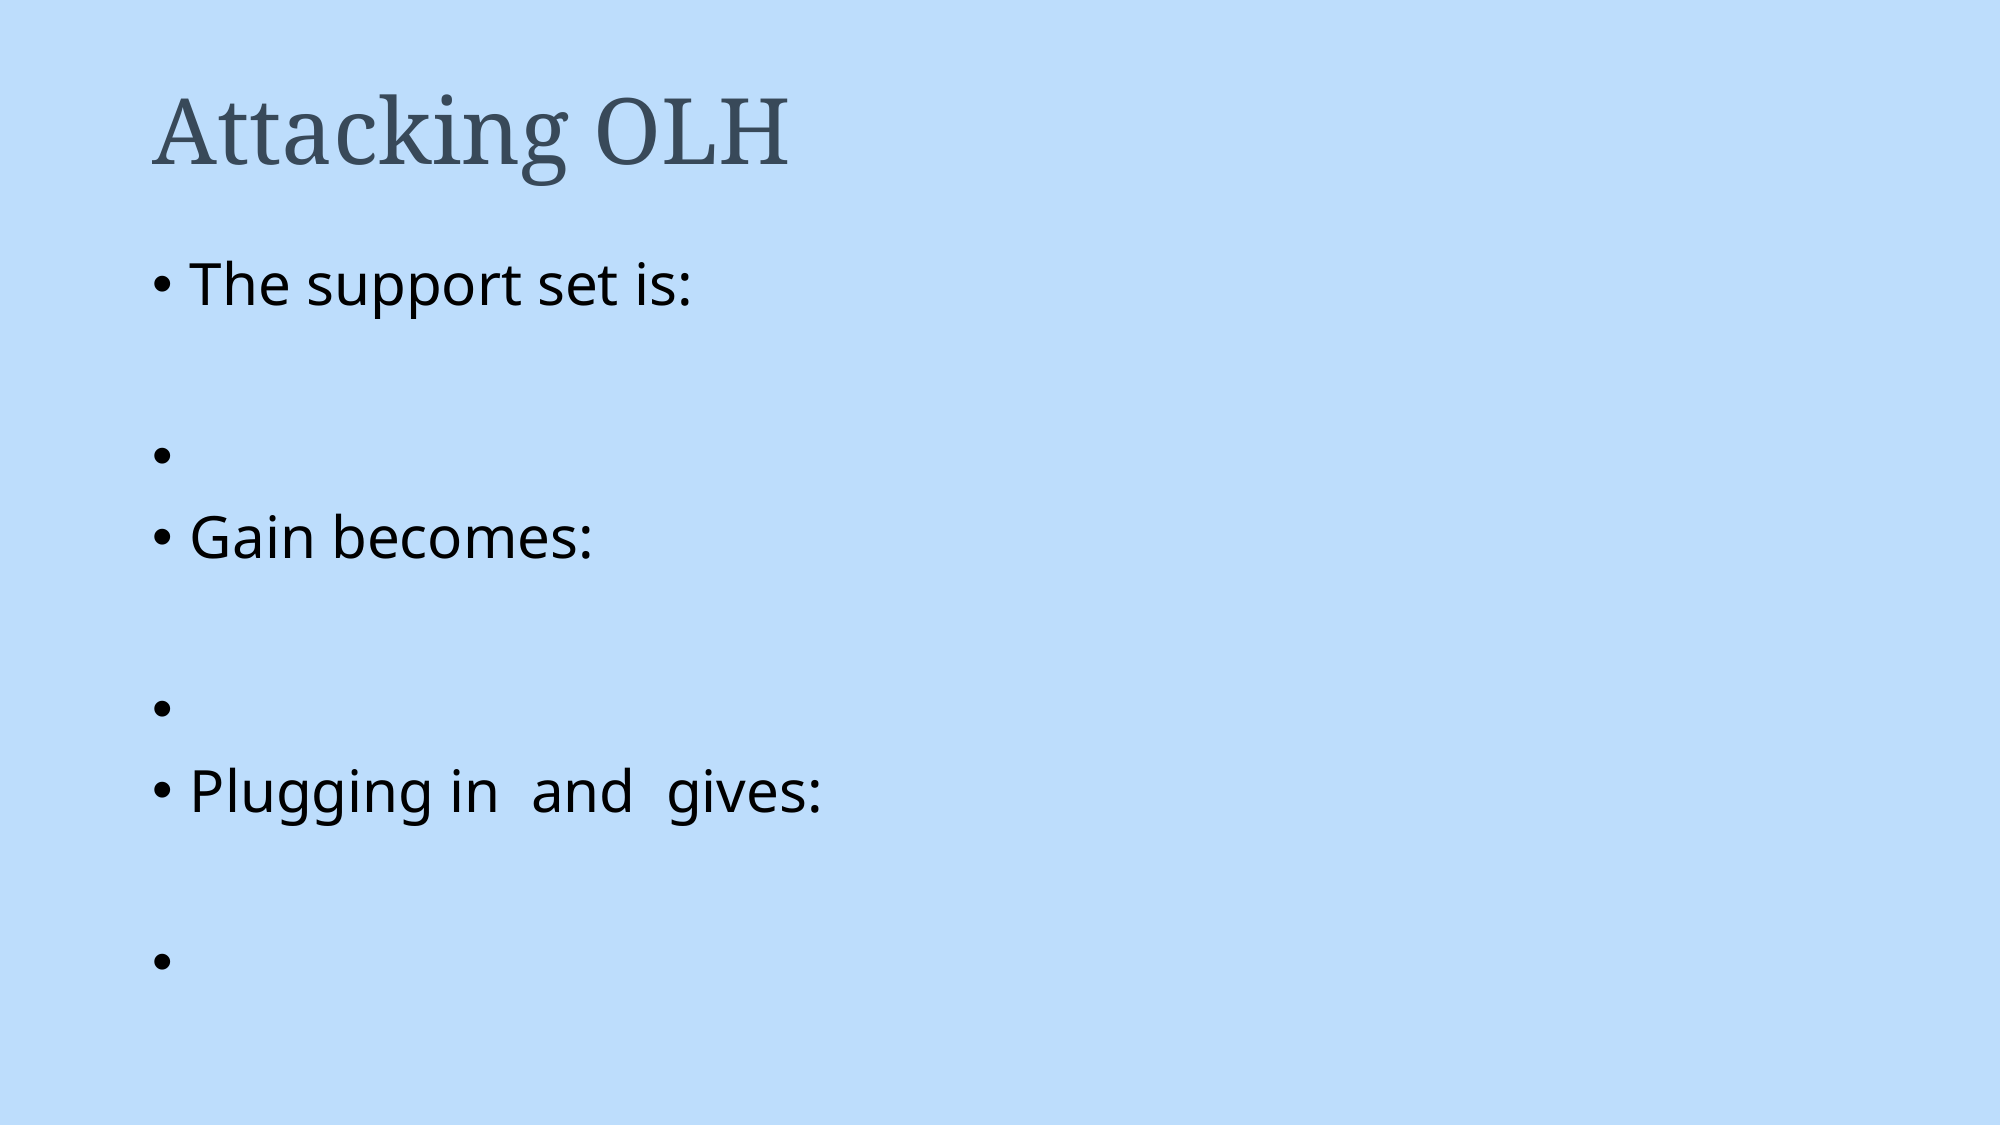

# Attacking OLH
The support set is:
Gain becomes:
Plugging in and gives: